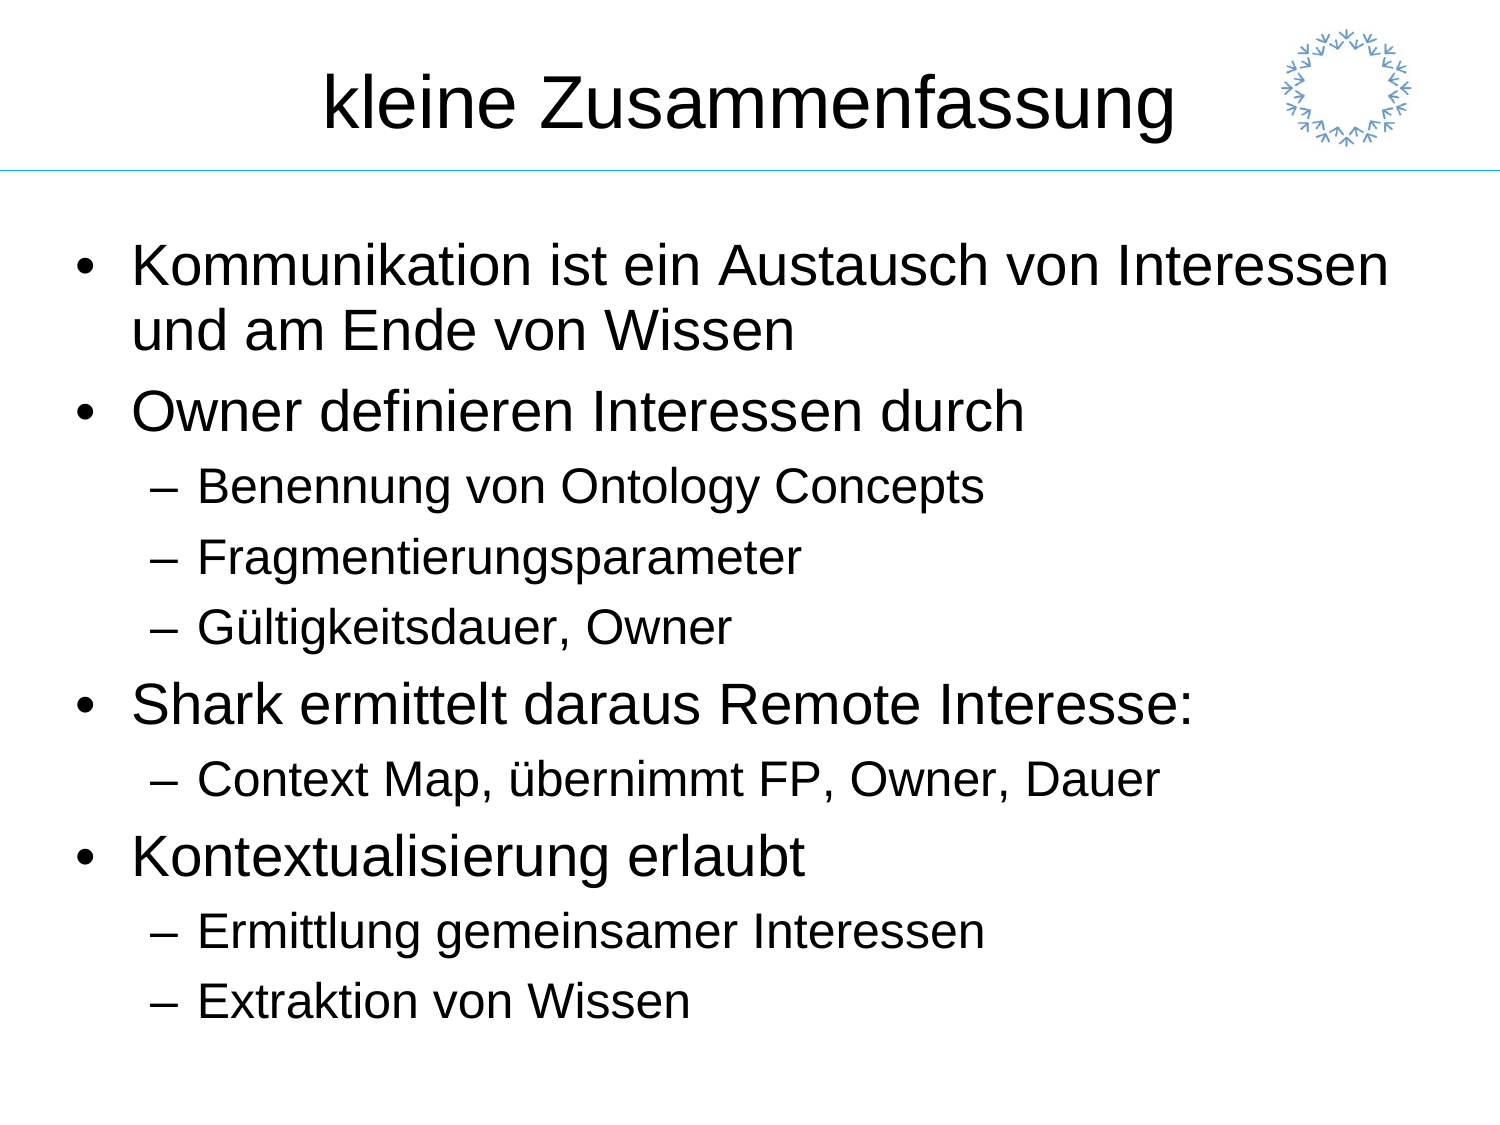

# kleine Zusammenfassung
Kommunikation ist ein Austausch von Interessen und am Ende von Wissen
Owner definieren Interessen durch
Benennung von Ontology Concepts
Fragmentierungsparameter
Gültigkeitsdauer, Owner
Shark ermittelt daraus Remote Interesse:
Context Map, übernimmt FP, Owner, Dauer
Kontextualisierung erlaubt
Ermittlung gemeinsamer Interessen
Extraktion von Wissen